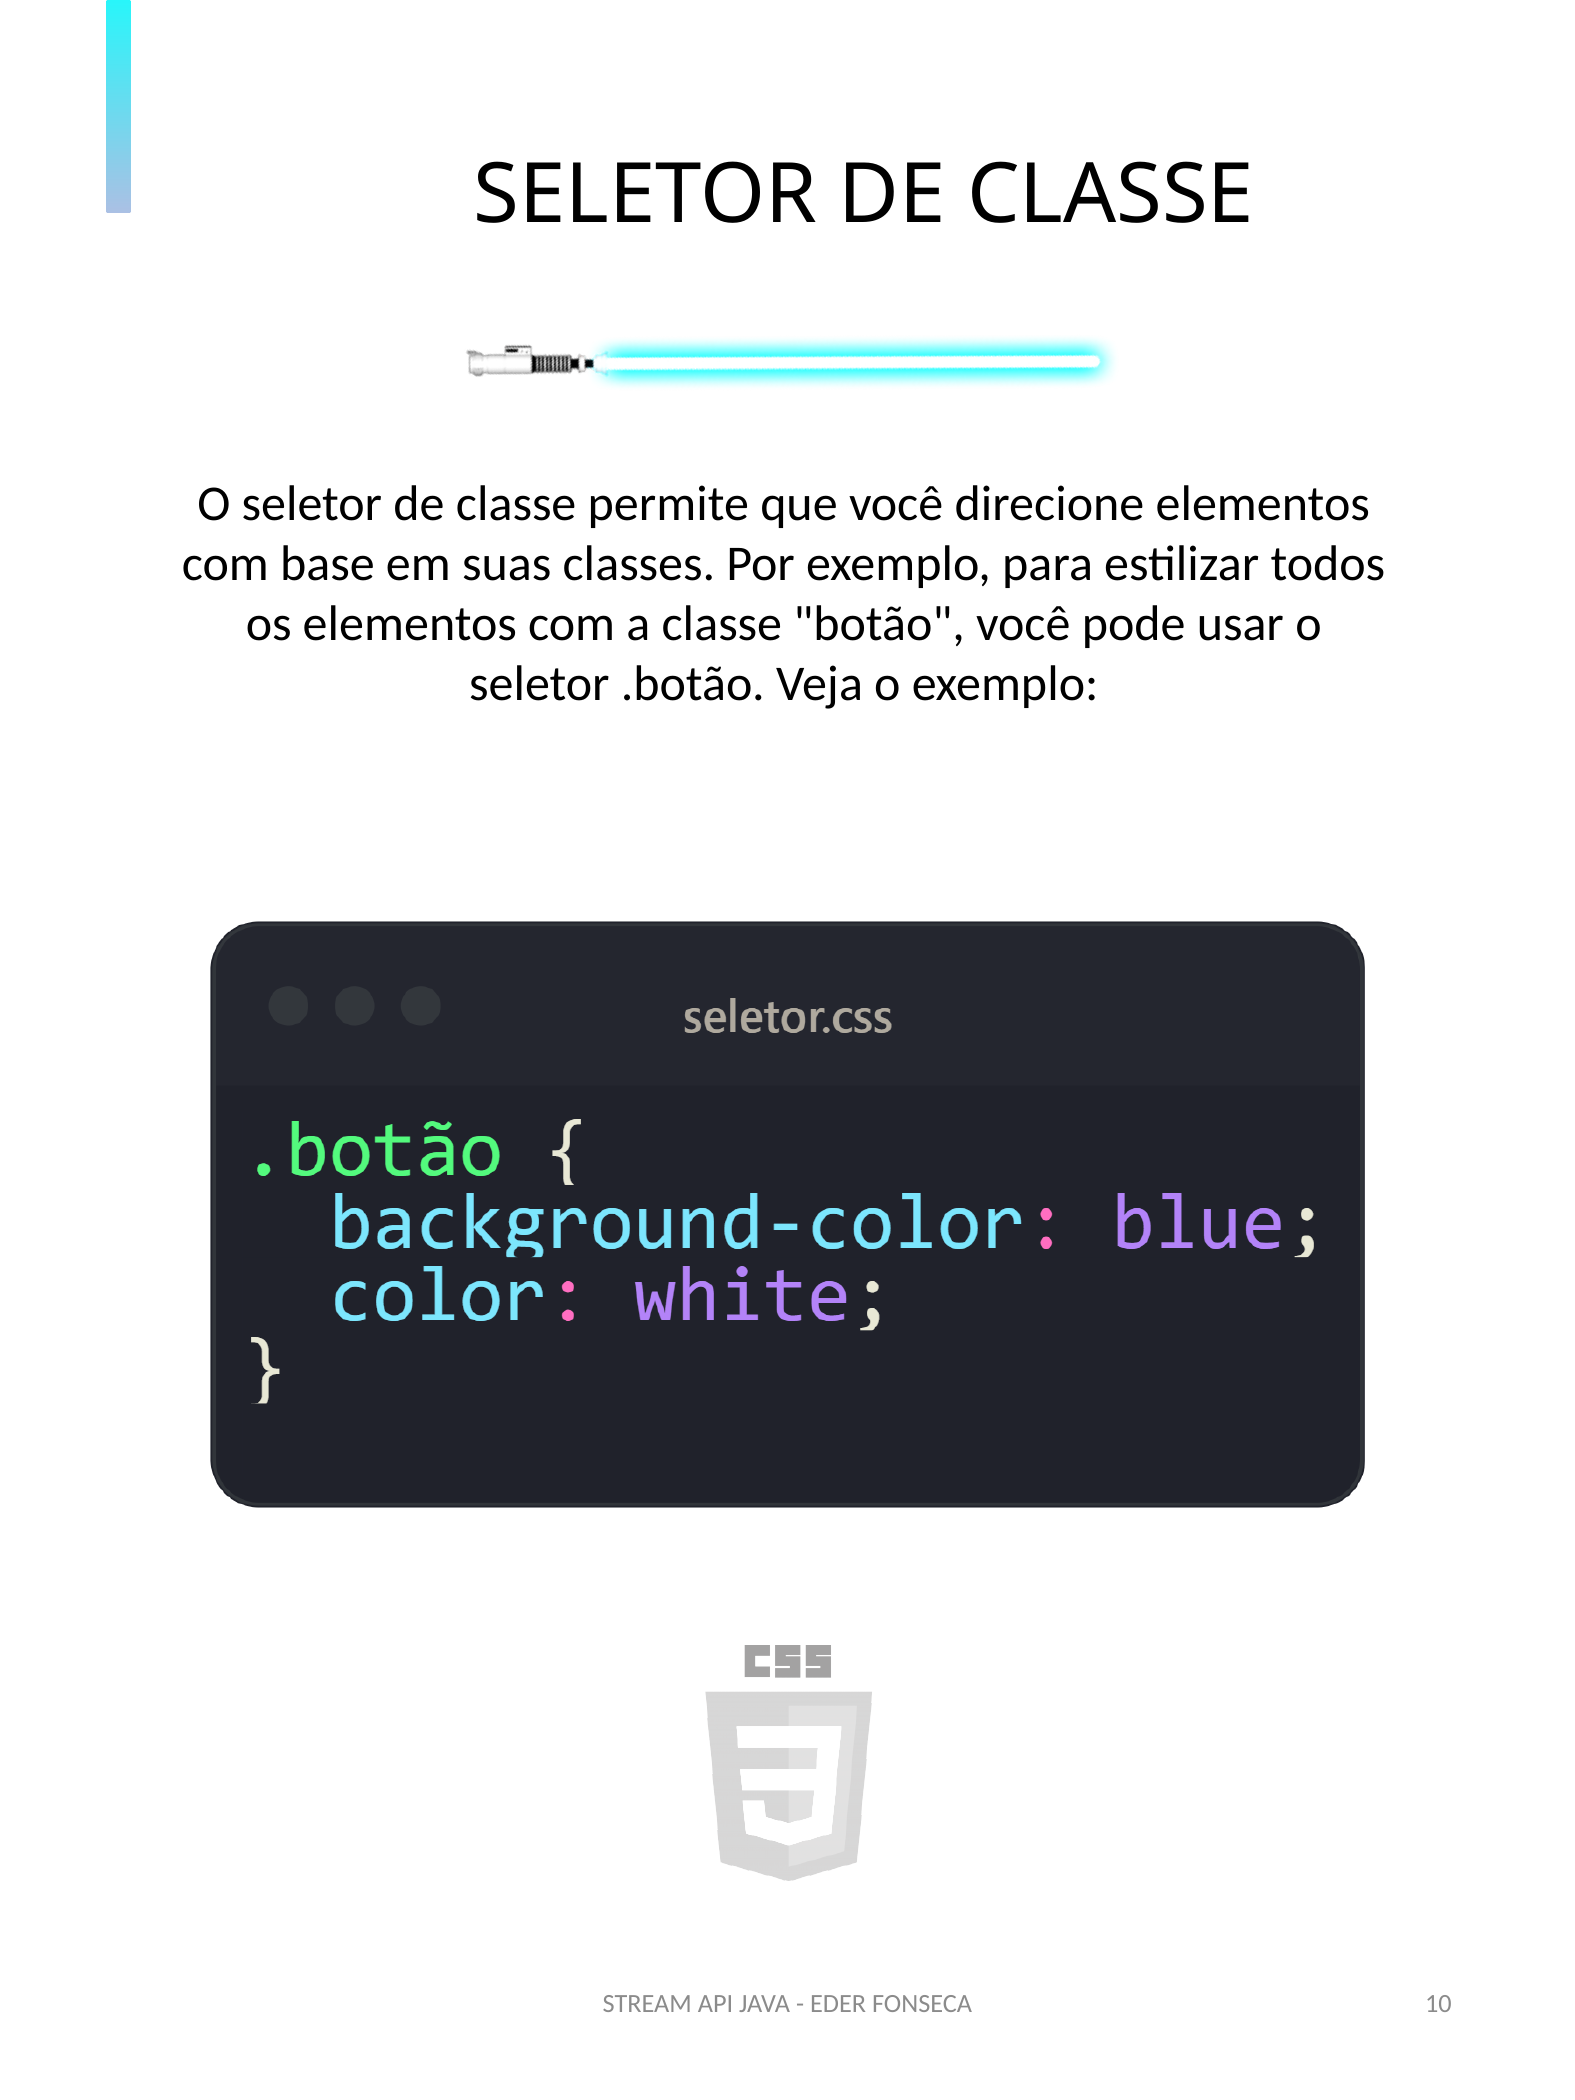

SELETOR DE CLASSE
O seletor de classe permite que você direcione elementos com base em suas classes. Por exemplo, para estilizar todos os elementos com a classe "botão", você pode usar o seletor .botão. Veja o exemplo:
STREAM API JAVA - EDER FONSECA
10